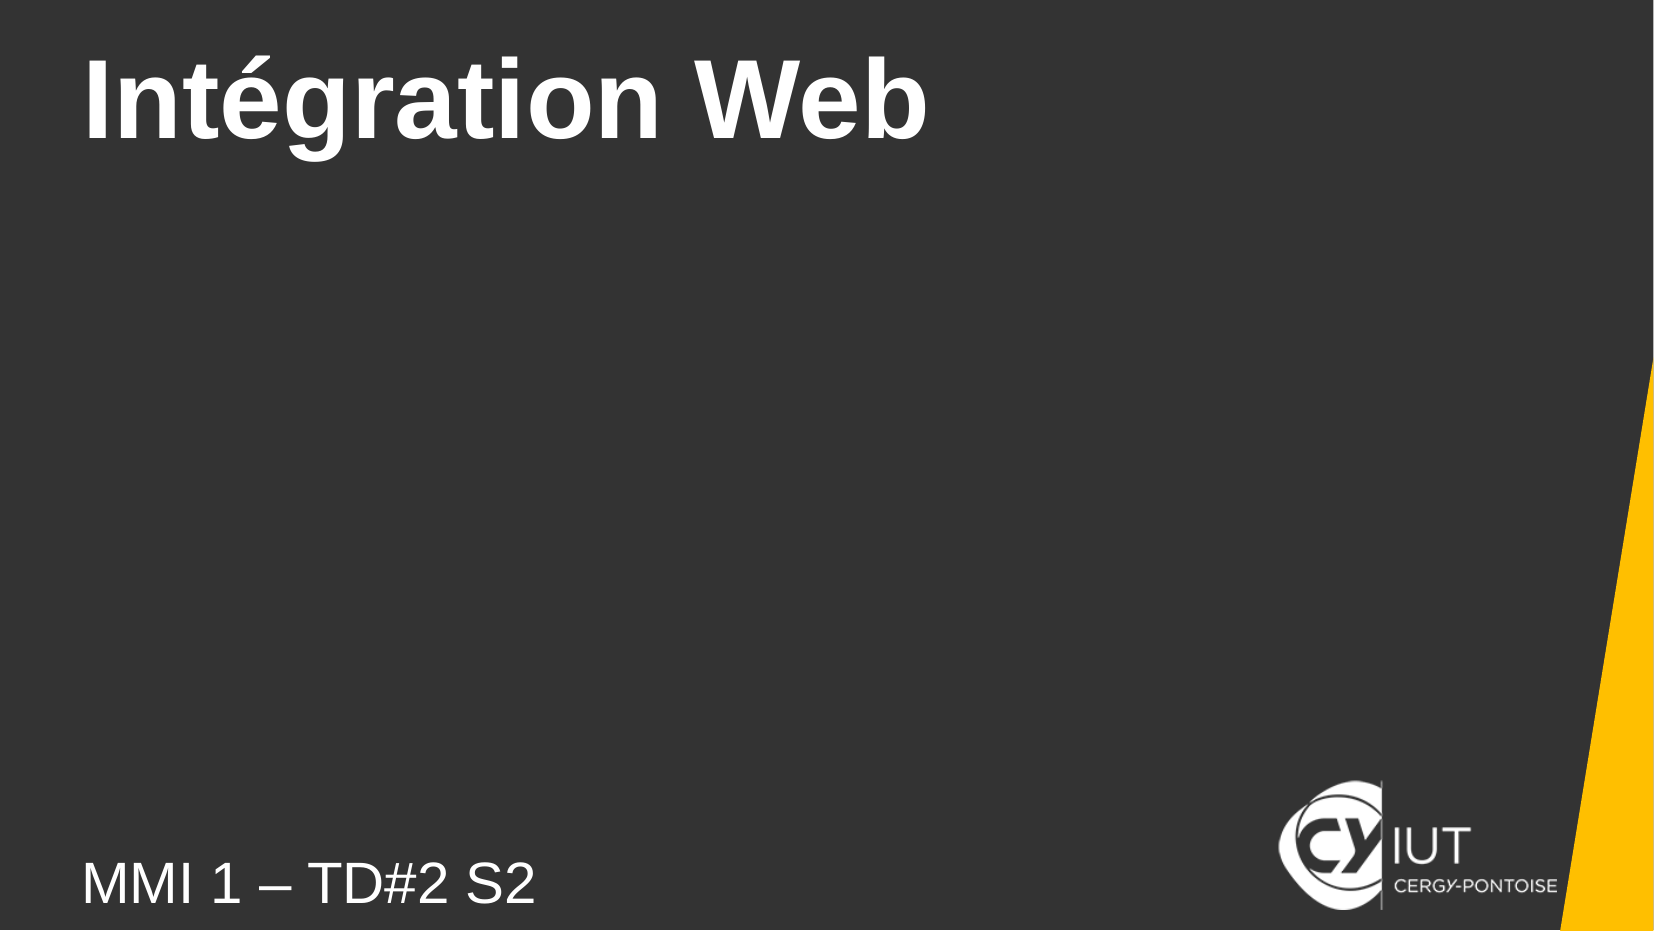

# Intégration Web
MMI 1 – TD#2 S2